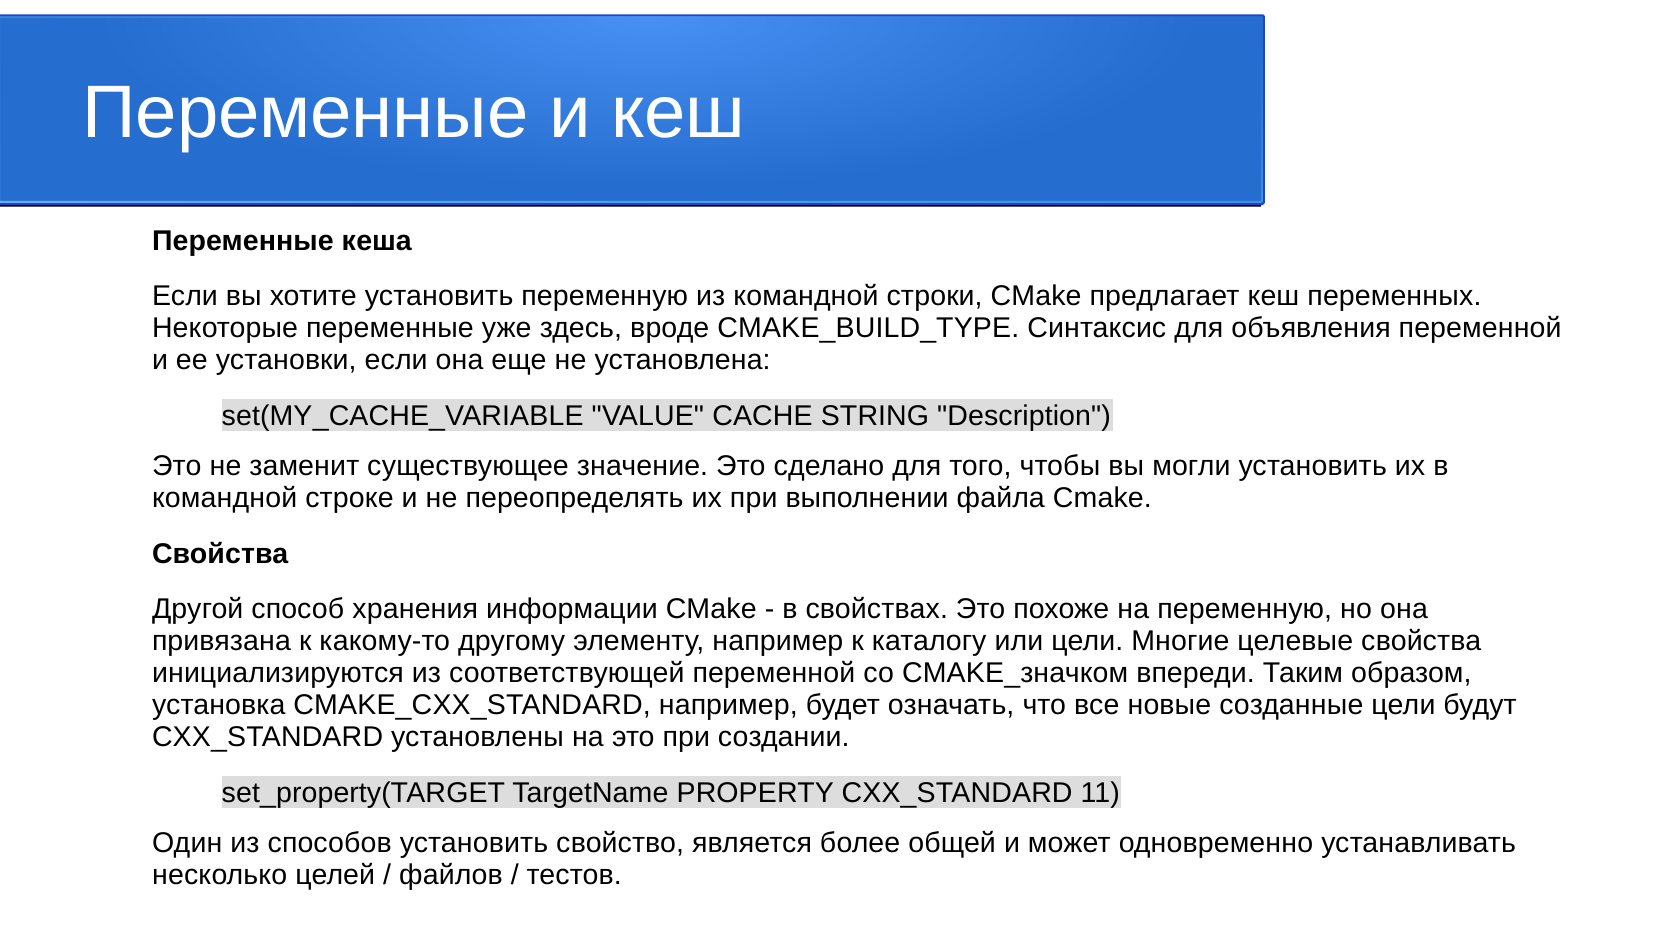

# Переменные и кеш
Переменные кеша
Если вы хотите установить переменную из командной строки, CMake предлагает кеш переменных. Некоторые переменные уже здесь, вроде CMAKE_BUILD_TYPE. Синтаксис для объявления переменной и ее установки, если она еще не установлена:
set(MY_CACHE_VARIABLE "VALUE" CACHE STRING "Description")
Это не заменит существующее значение. Это сделано для того, чтобы вы могли установить их в командной строке и не переопределять их при выполнении файла Cmake.
Свойства
Другой способ хранения информации CMake - в свойствах. Это похоже на переменную, но она привязана к какому-то другому элементу, например к каталогу или цели. Многие целевые свойства инициализируются из соответствующей переменной со CMAKE_значком впереди. Таким образом, установка CMAKE_CXX_STANDARD, например, будет означать, что все новые созданные цели будут CXX_STANDARD установлены на это при создании.
set_property(TARGET TargetName PROPERTY CXX_STANDARD 11)
Один из способов установить свойство, является более общей и может одновременно устанавливать несколько целей / файлов / тестов.